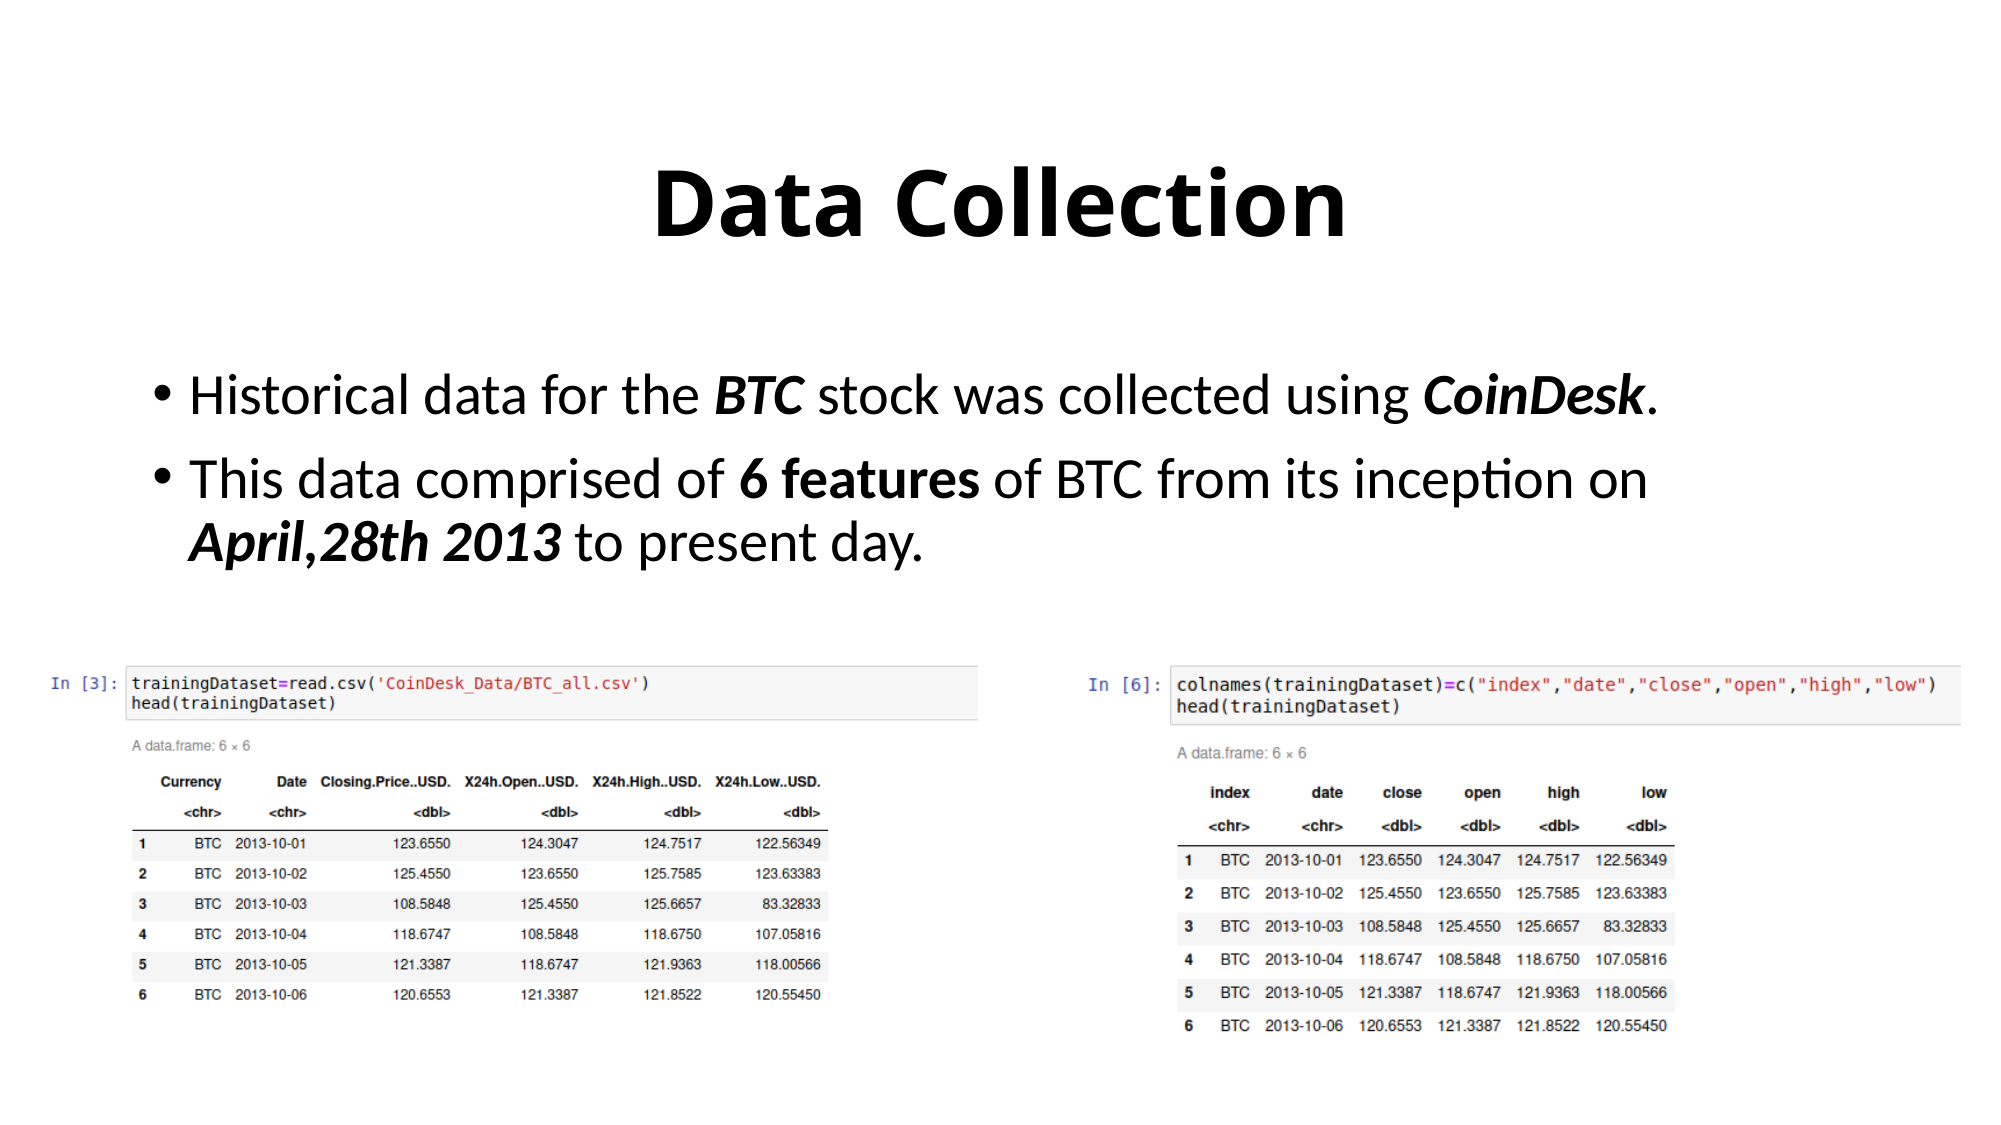

# Data Collection
Historical data for the BTC stock was collected using CoinDesk.
This data comprised of 6 features of BTC from its inception on April,28th 2013 to present day.